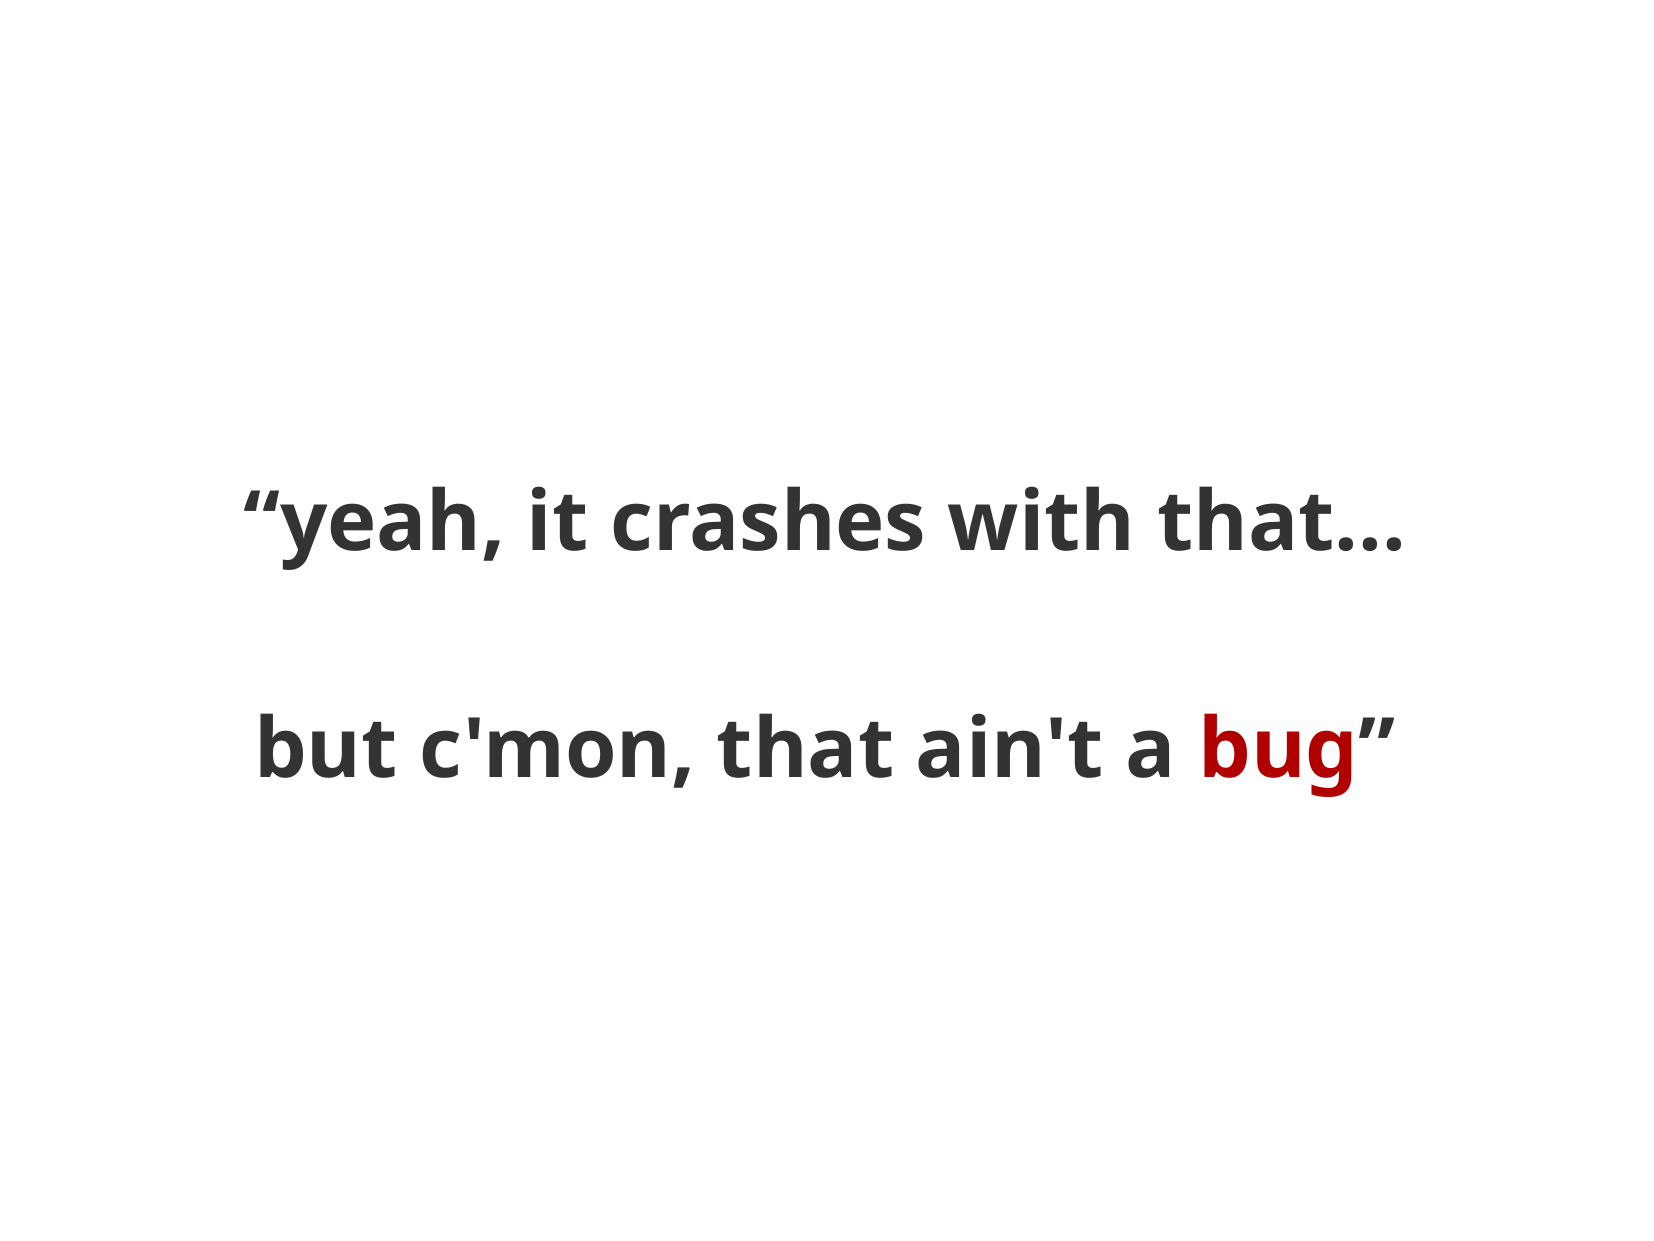

#
“yeah, it crashes with that...
but c'mon, that ain't a bug”